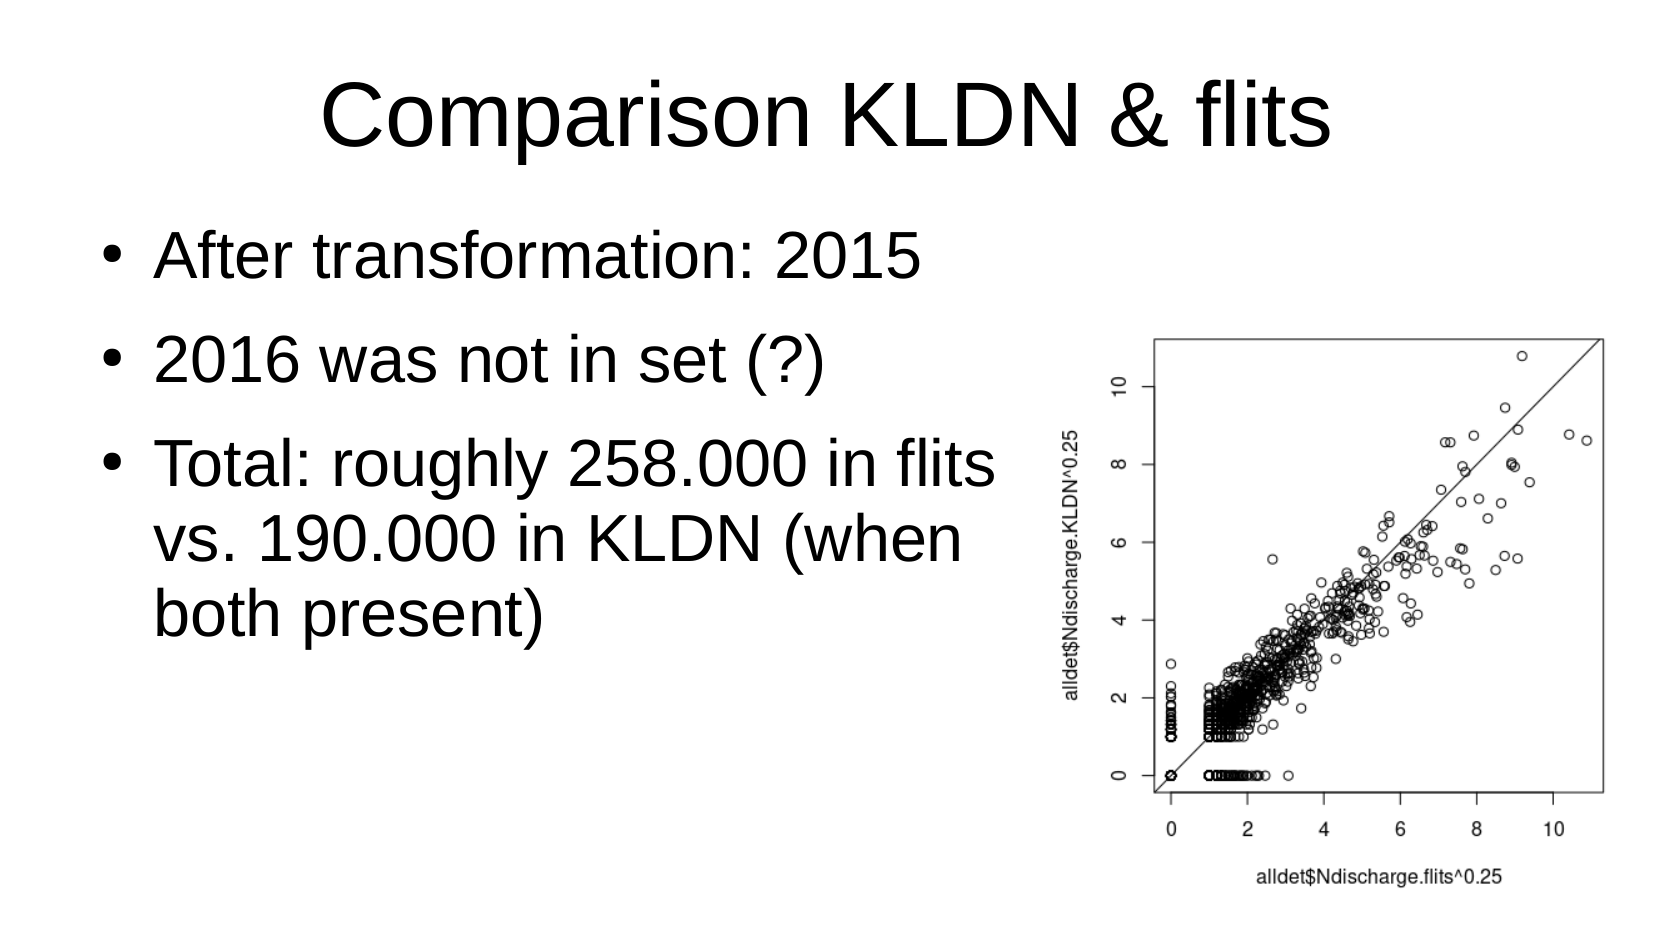

# Comparison KLDN & flits
After transformation: 2015
2016 was not in set (?)
Total: roughly 258.000 in flits vs. 190.000 in KLDN (when both present)